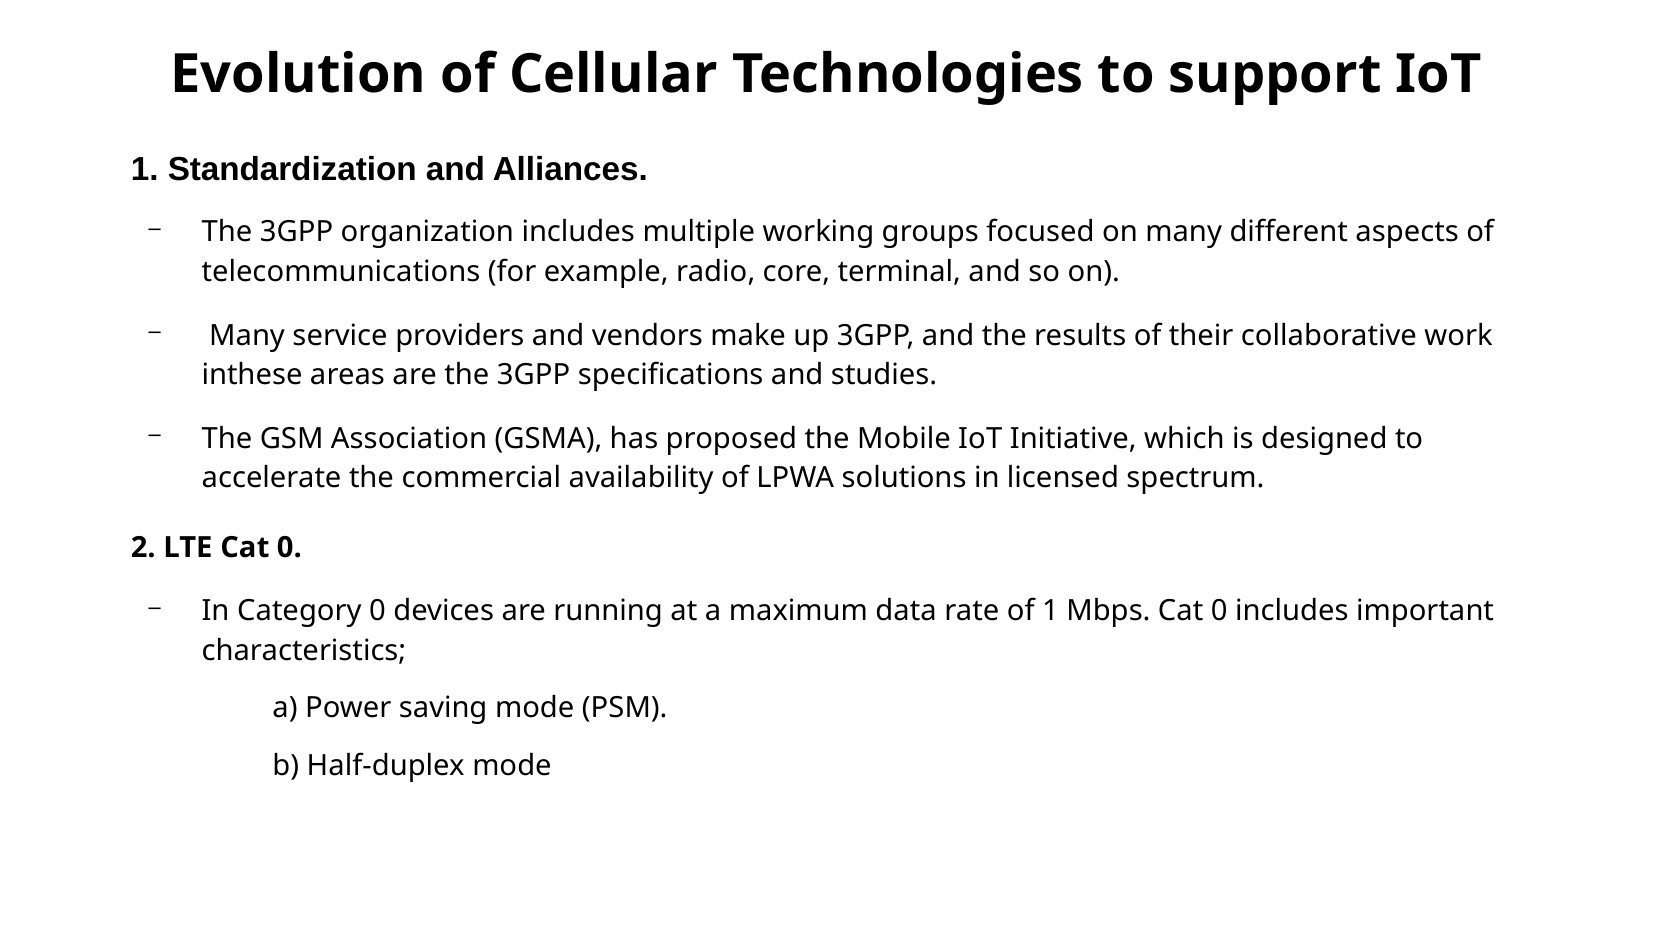

# Evolution of Cellular Technologies to support IoT
1. Standardization and Alliances.
The 3GPP organization includes multiple working groups focused on many different aspects of telecommunications (for example, radio, core, terminal, and so on).
 Many service providers and vendors make up 3GPP, and the results of their collaborative work inthese areas are the 3GPP specifications and studies.
The GSM Association (GSMA), has proposed the Mobile IoT Initiative, which is designed to accelerate the commercial availability of LPWA solutions in licensed spectrum.
2. LTE Cat 0.
In Category 0 devices are running at a maximum data rate of 1 Mbps. Cat 0 includes important characteristics;
a) Power saving mode (PSM).
b) Half-duplex mode